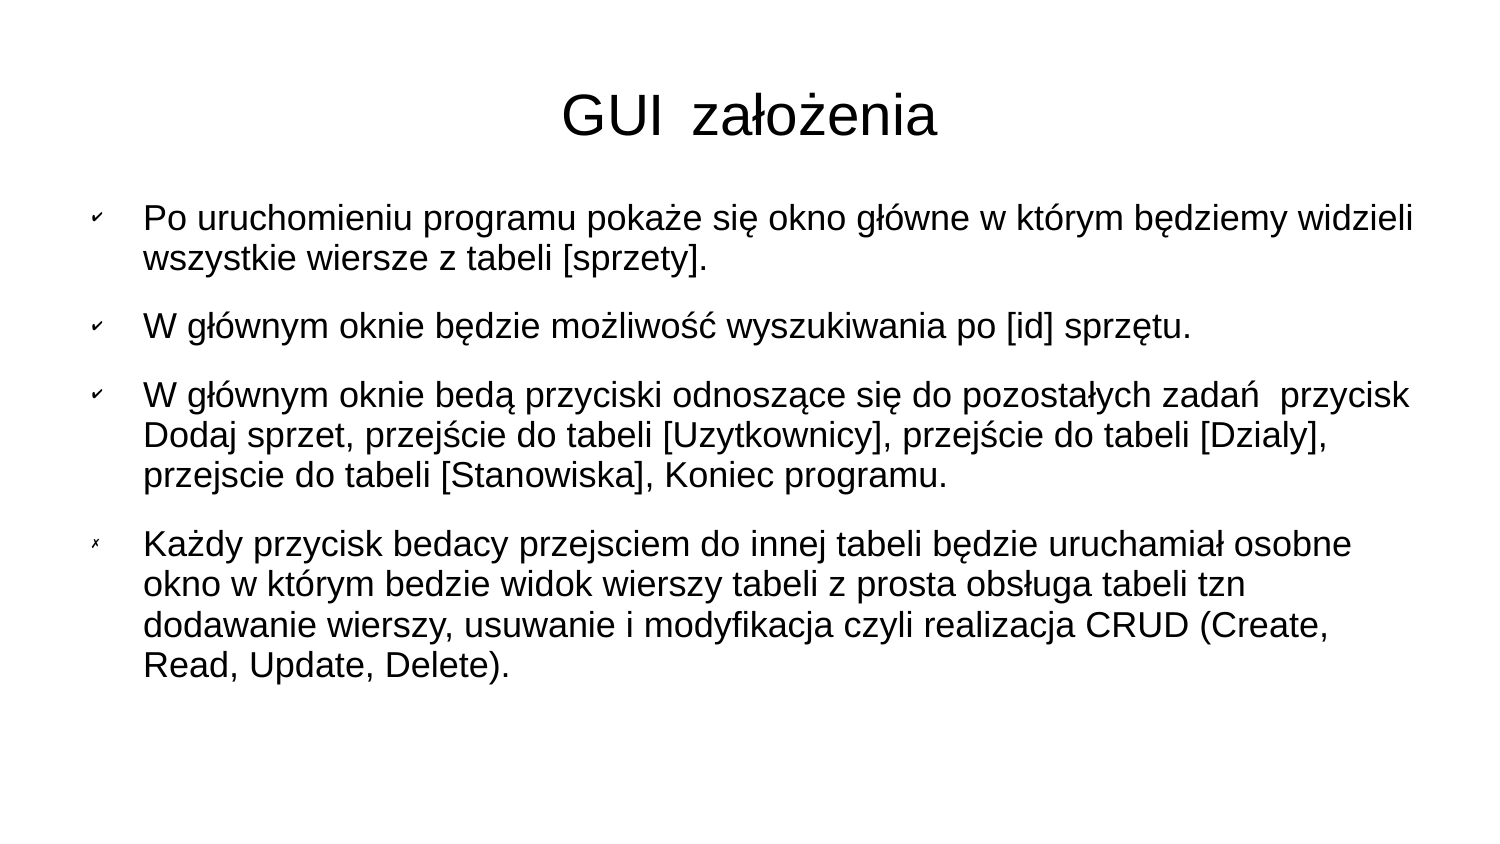

# GUI założenia
Po uruchomieniu programu pokaże się okno główne w którym będziemy widzieli wszystkie wiersze z tabeli [sprzety].
W głównym oknie będzie możliwość wyszukiwania po [id] sprzętu.
W głównym oknie bedą przyciski odnoszące się do pozostałych zadań przycisk Dodaj sprzet, przejście do tabeli [Uzytkownicy], przejście do tabeli [Dzialy], przejscie do tabeli [Stanowiska], Koniec programu.
Każdy przycisk bedacy przejsciem do innej tabeli będzie uruchamiał osobne okno w którym bedzie widok wierszy tabeli z prosta obsługa tabeli tzn dodawanie wierszy, usuwanie i modyfikacja czyli realizacja CRUD (Create, Read, Update, Delete).